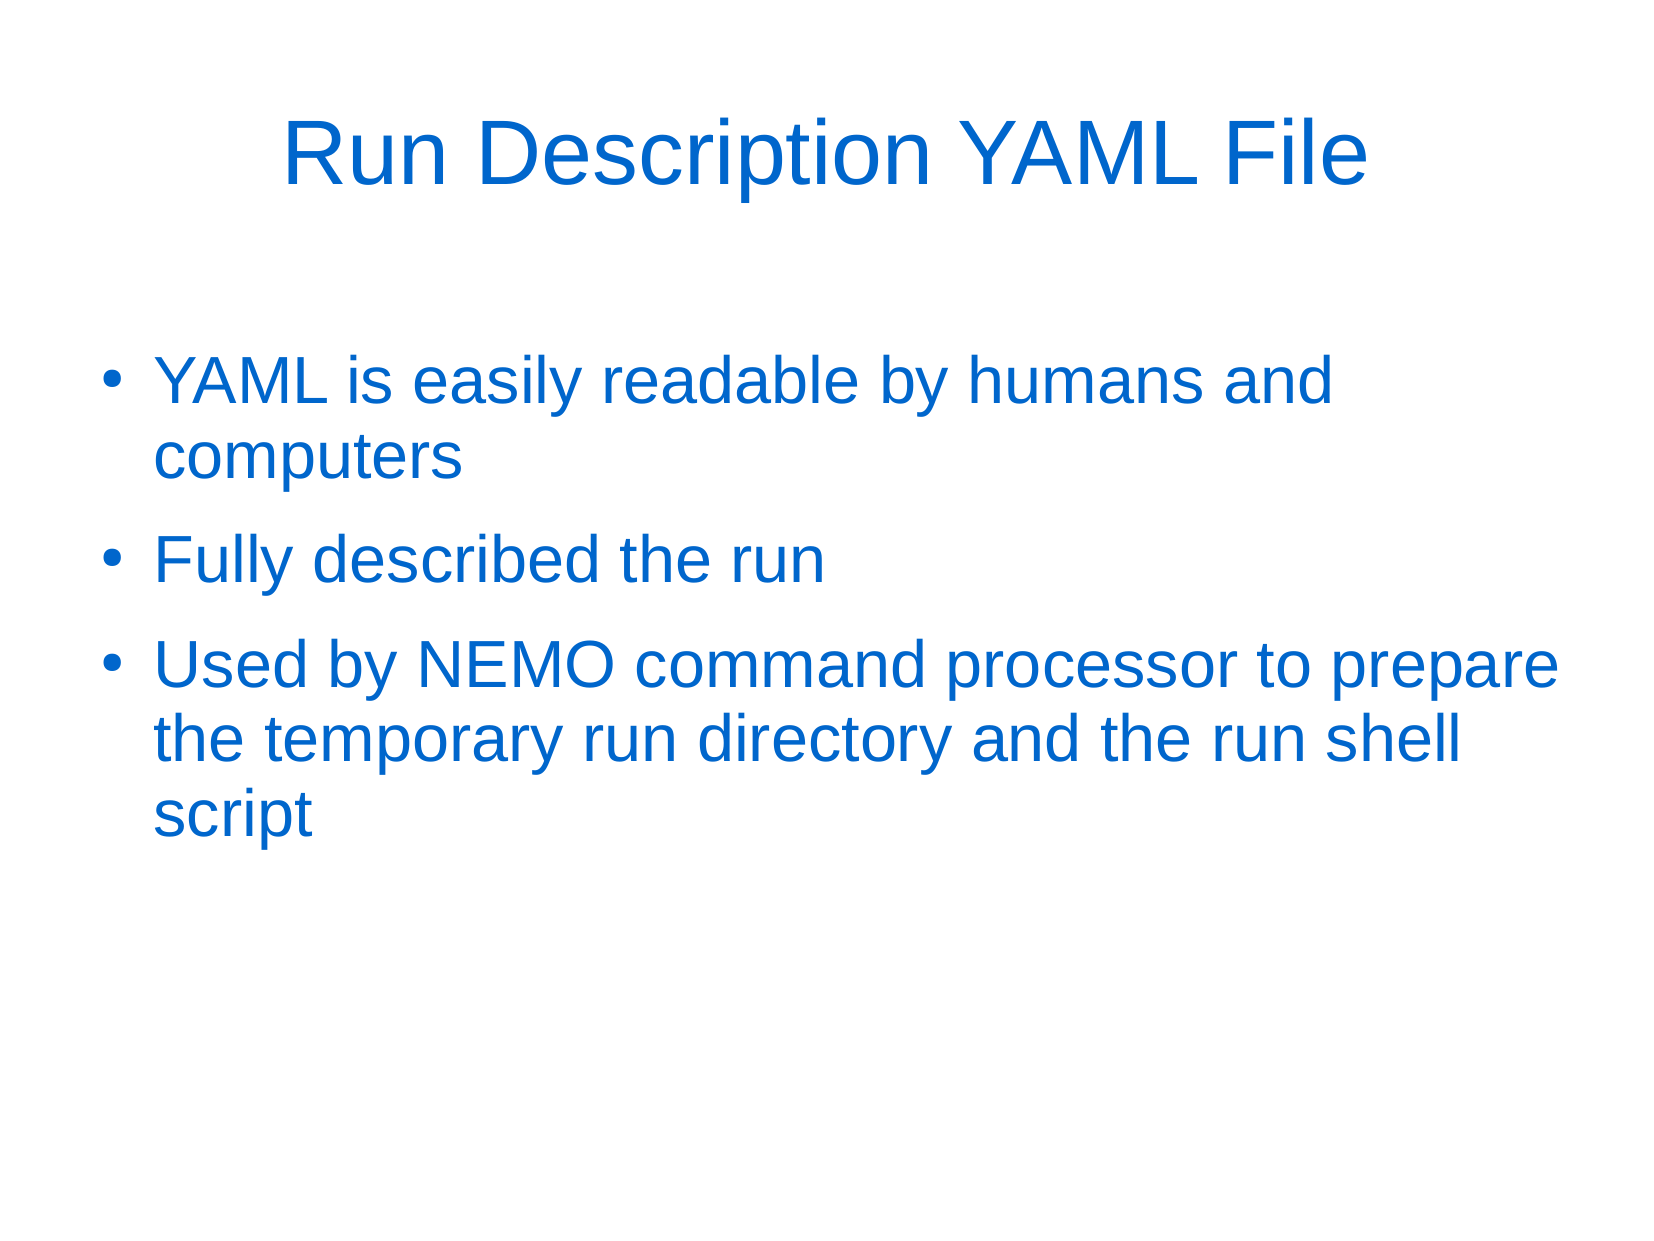

# Run Description YAML File
YAML is easily readable by humans and computers
Fully described the run
Used by NEMO command processor to prepare the temporary run directory and the run shell script